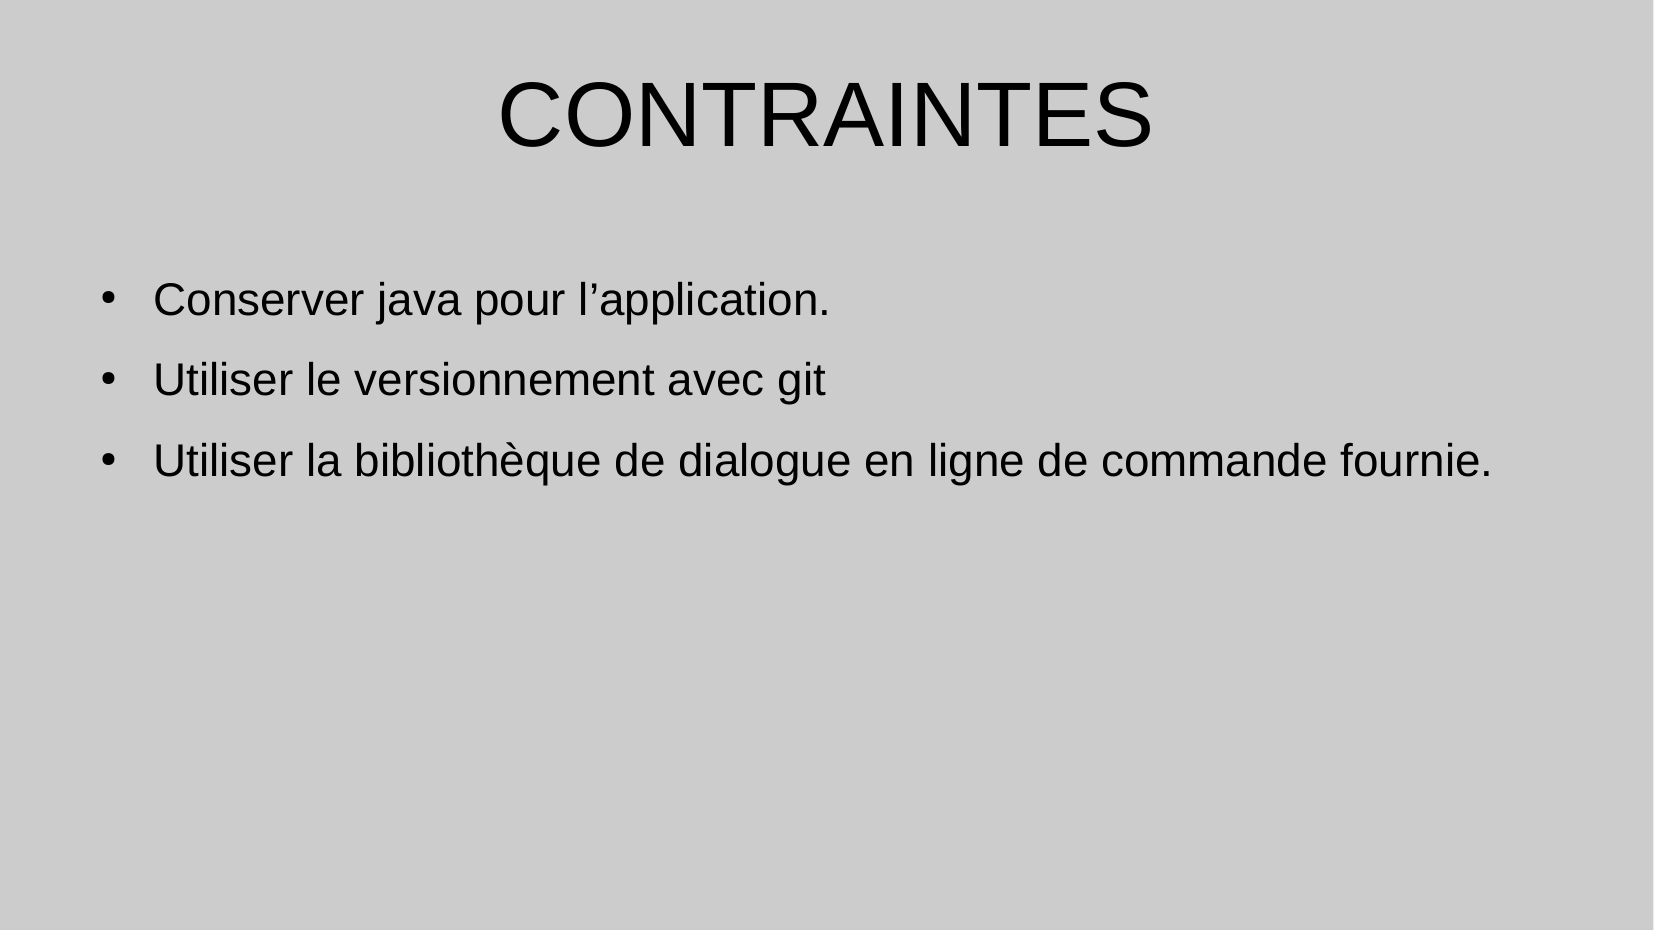

# CONTRAINTES
Conserver java pour l’application.
Utiliser le versionnement avec git
Utiliser la bibliothèque de dialogue en ligne de commande fournie.